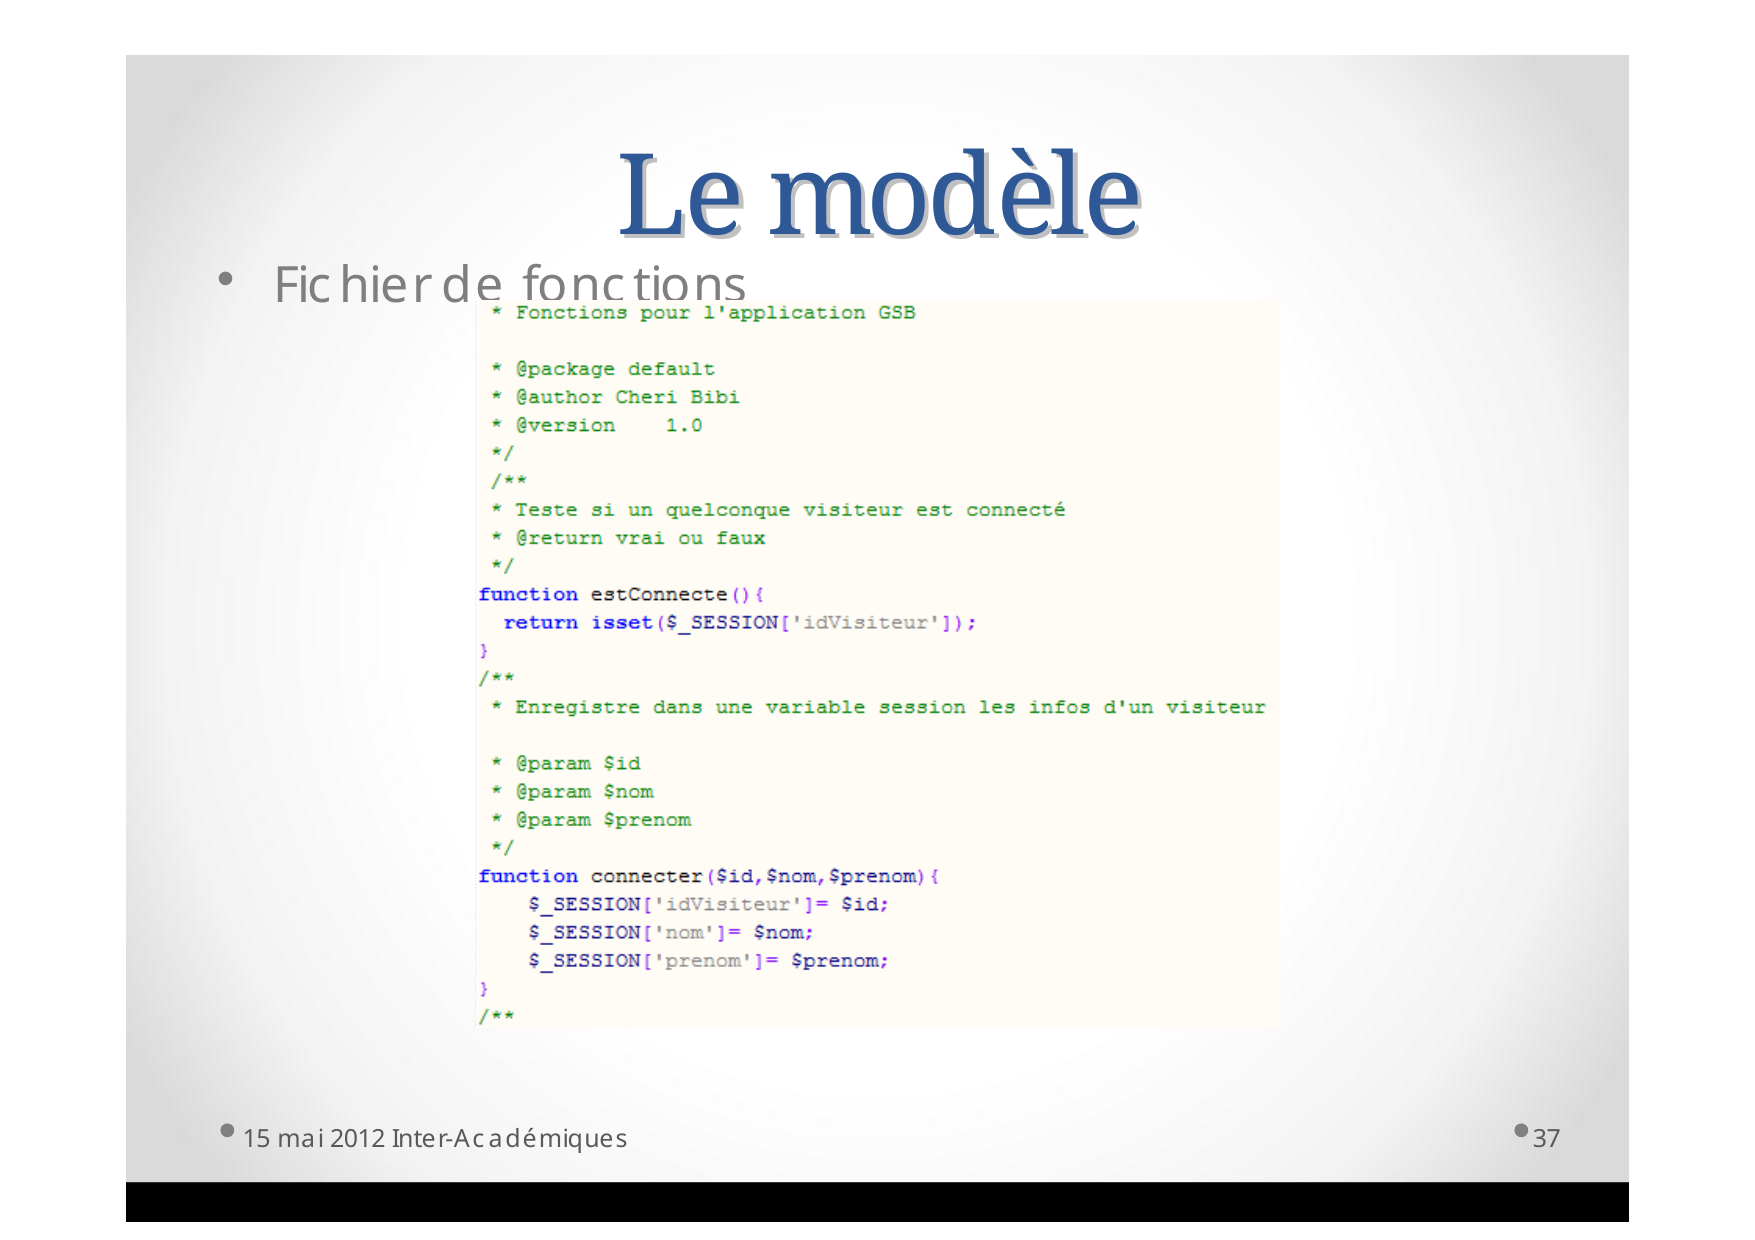

L
e
m
o
d
è
l
e
L
e
m
o
d
è
l
e
F
i
c
h
i
e
r
d
e
f
o
n
c
t
i
o
n
s
•
1
5
m
a
i
2
0
1
2
I
n
t
e
r
-
A
c
a
d
é
m
i
q
u
e
s
3
7